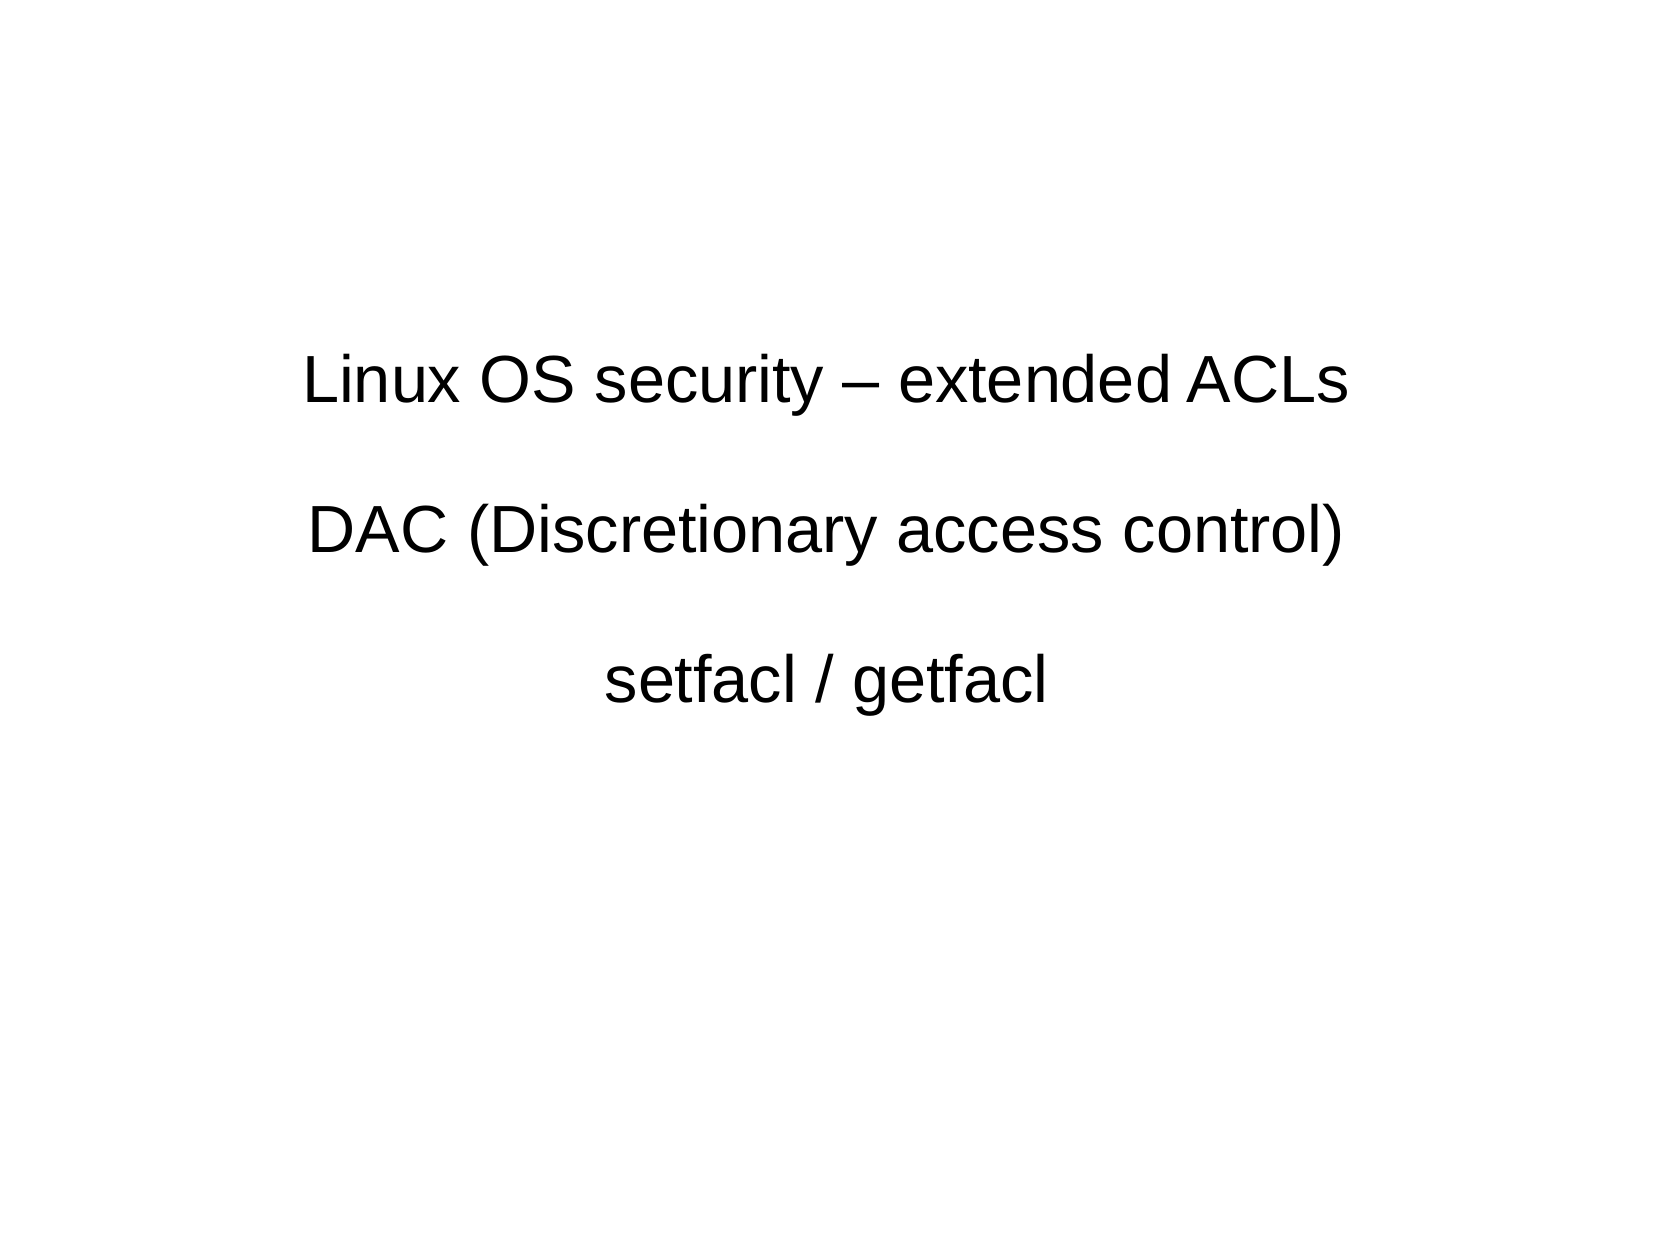

# Linux OS security – extended ACLs
DAC (Discretionary access control)
setfacl / getfacl